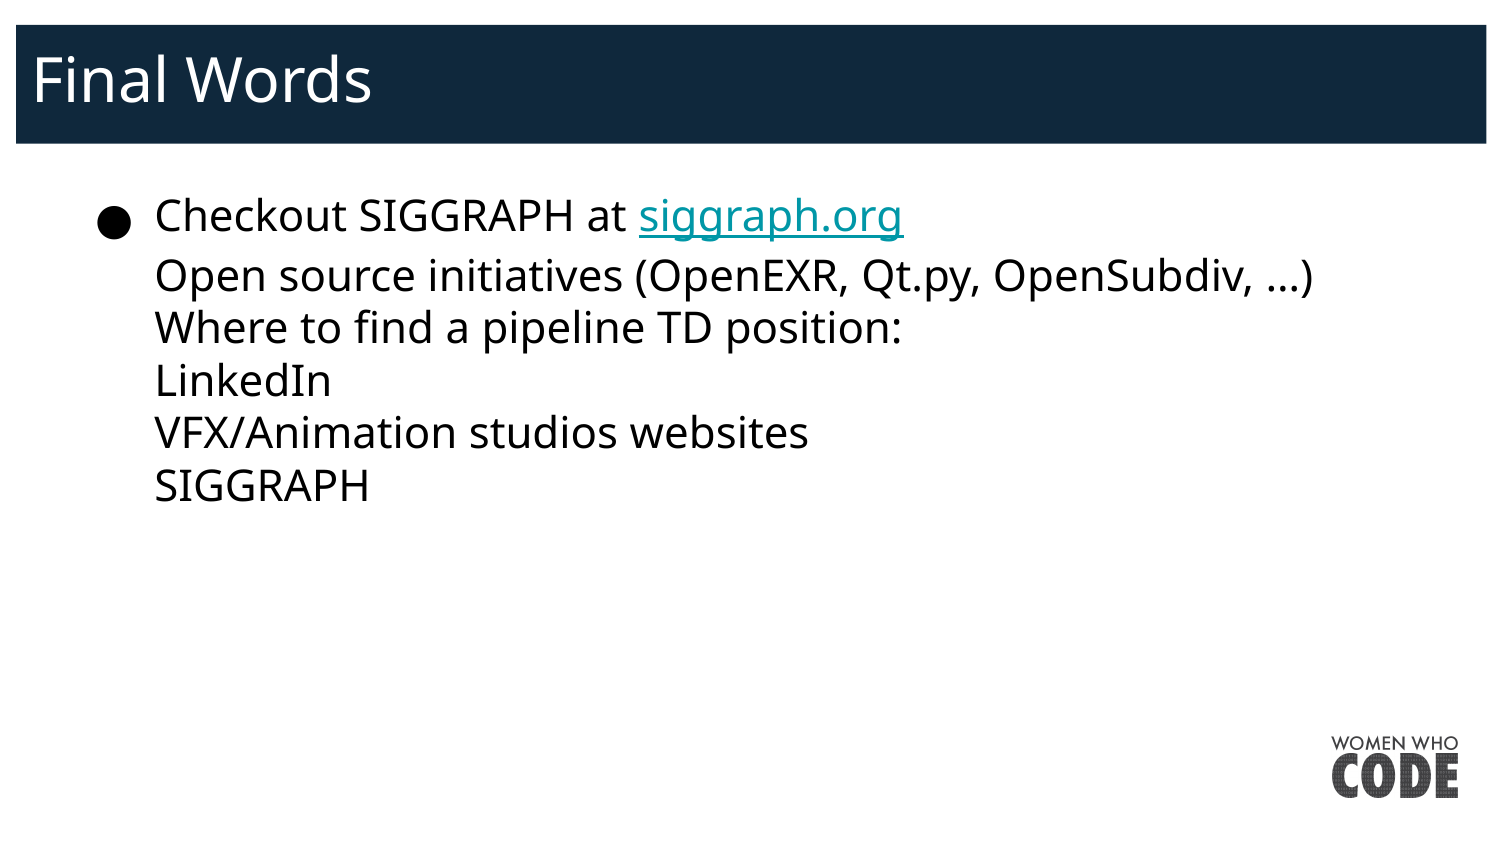

Final Words
# Checkout SIGGRAPH at siggraph.org Open source initiatives (OpenEXR, Qt.py, OpenSubdiv, …) Where to find a pipeline TD position: LinkedIn VFX/Animation studios websites SIGGRAPH